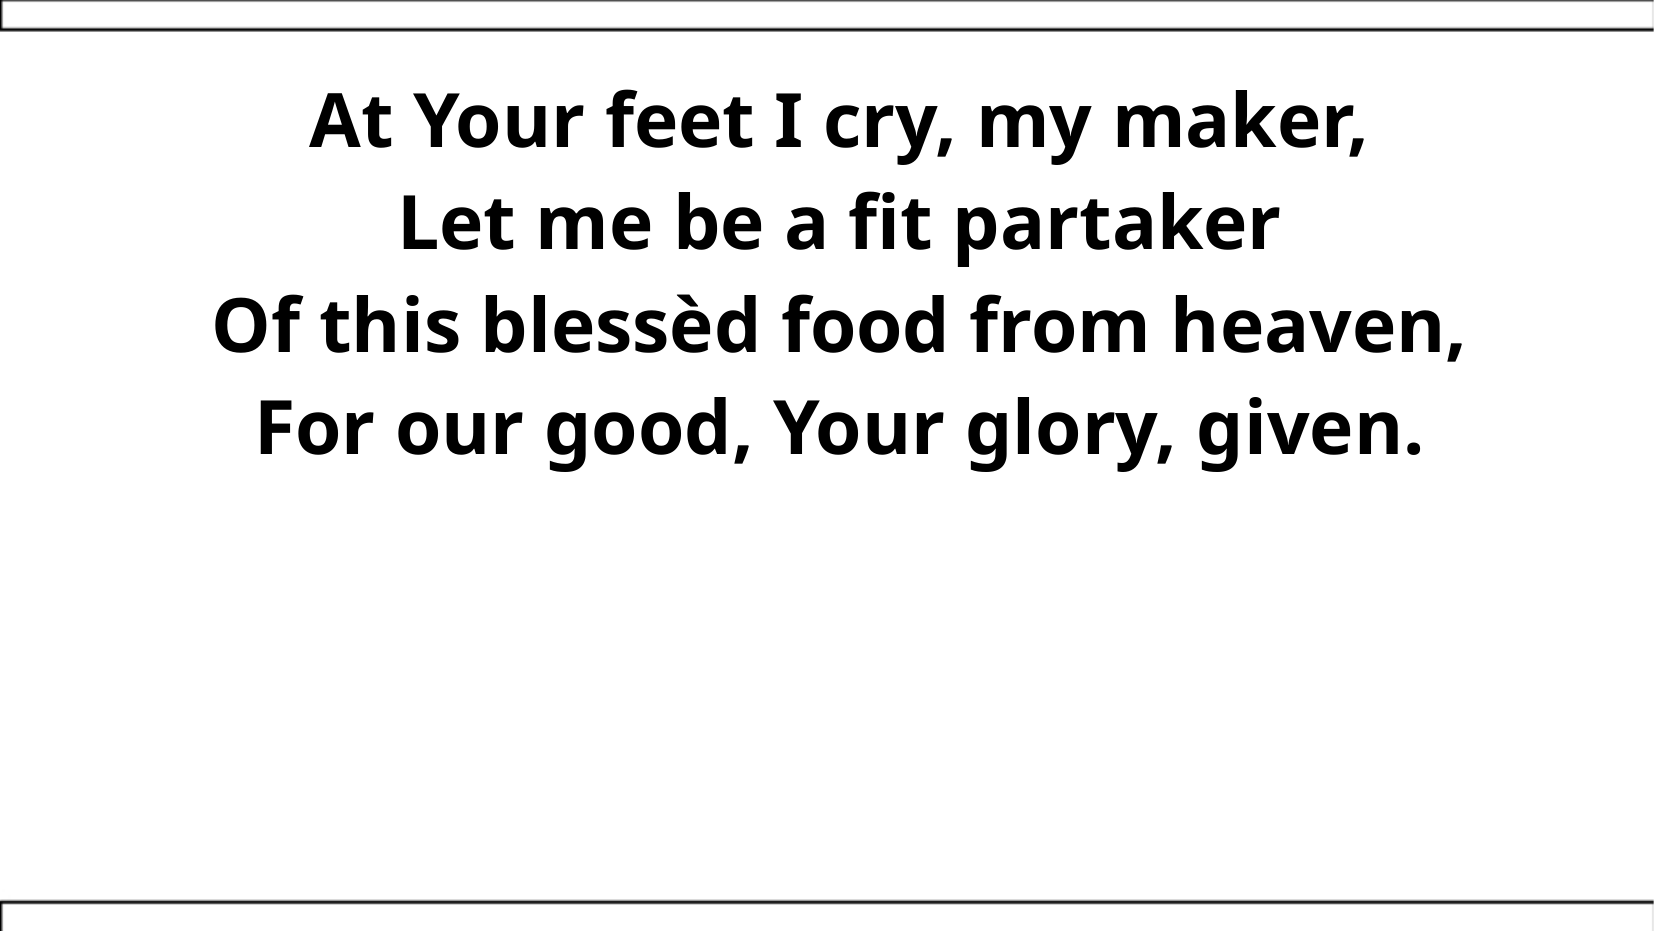

At Your feet I cry, my maker,
Let me be a fit partaker
Of this blessèd food from heaven,
For our good, Your glory, given.